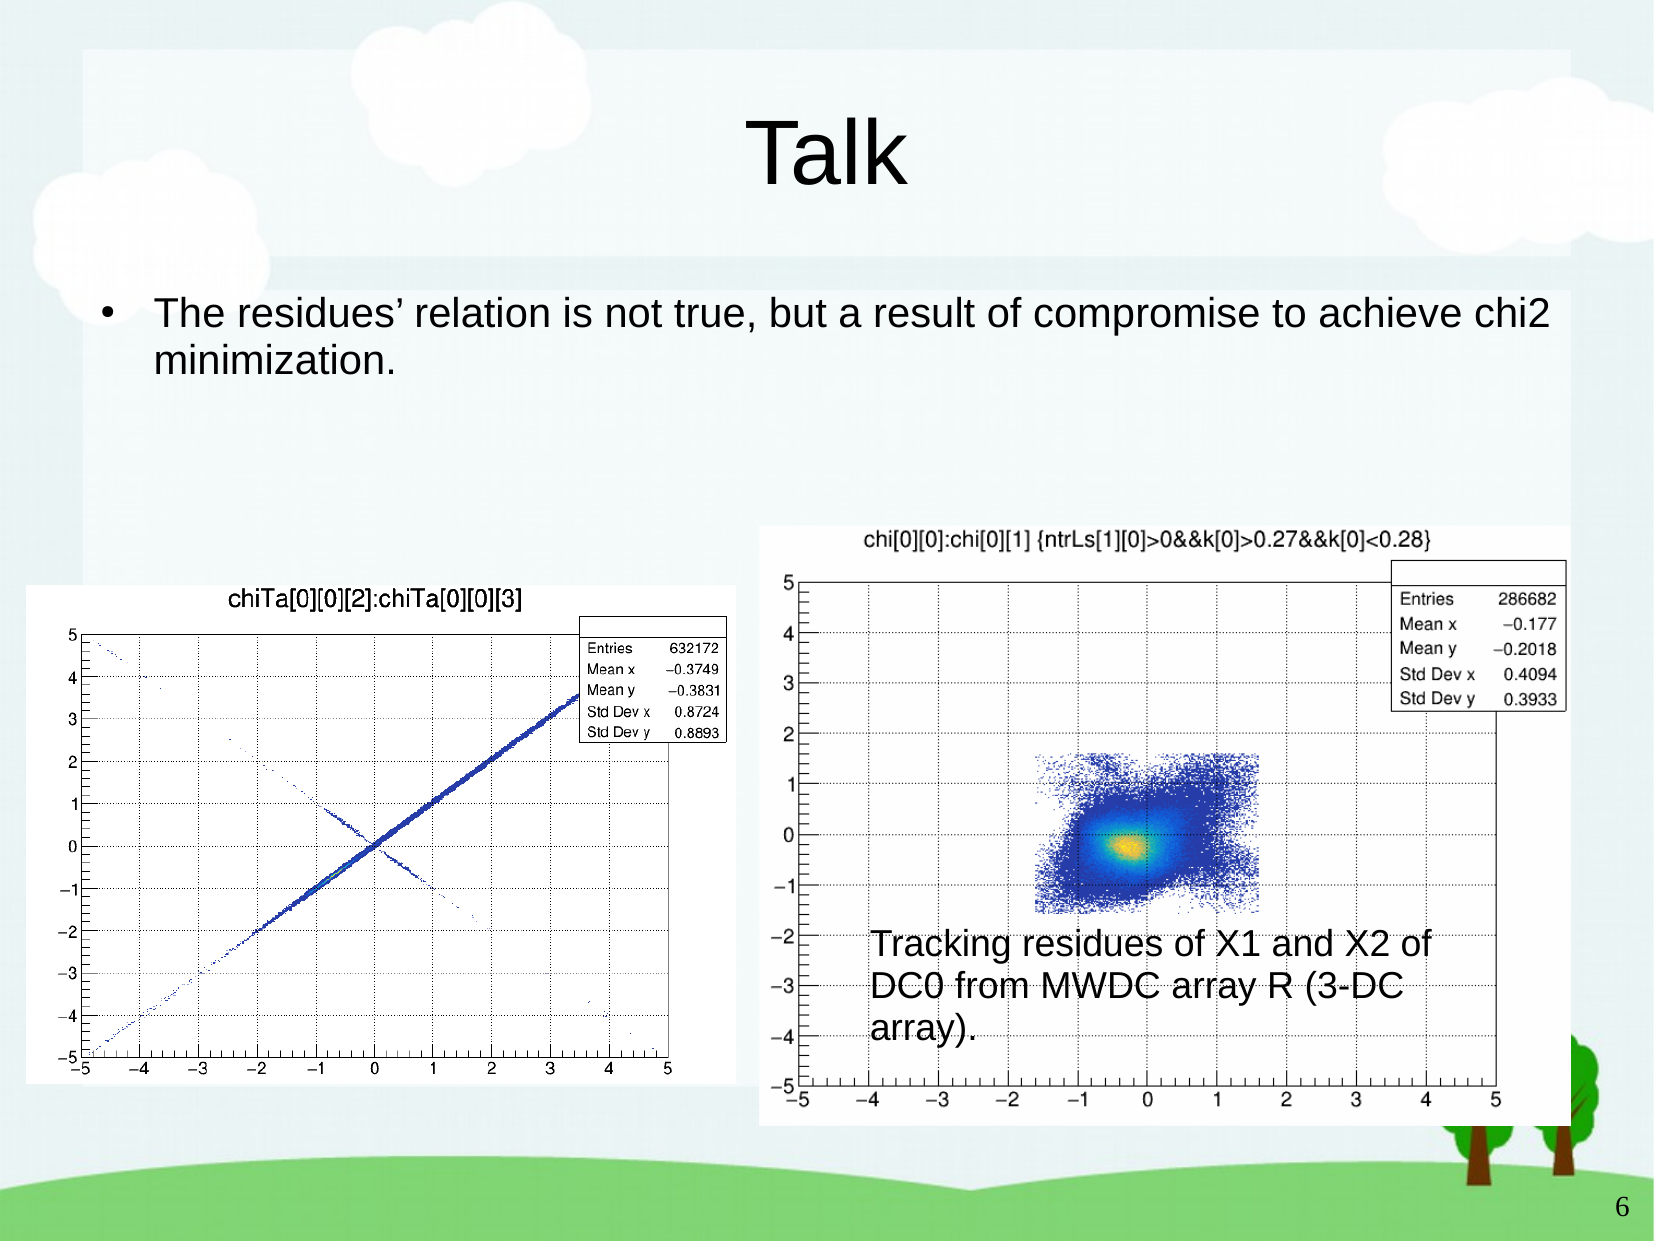

# Talk
The residues’ relation is not true, but a result of compromise to achieve chi2 minimization.
Tracking residues of X1 and X2 of DC0 from MWDC array R (3-DC array).
6